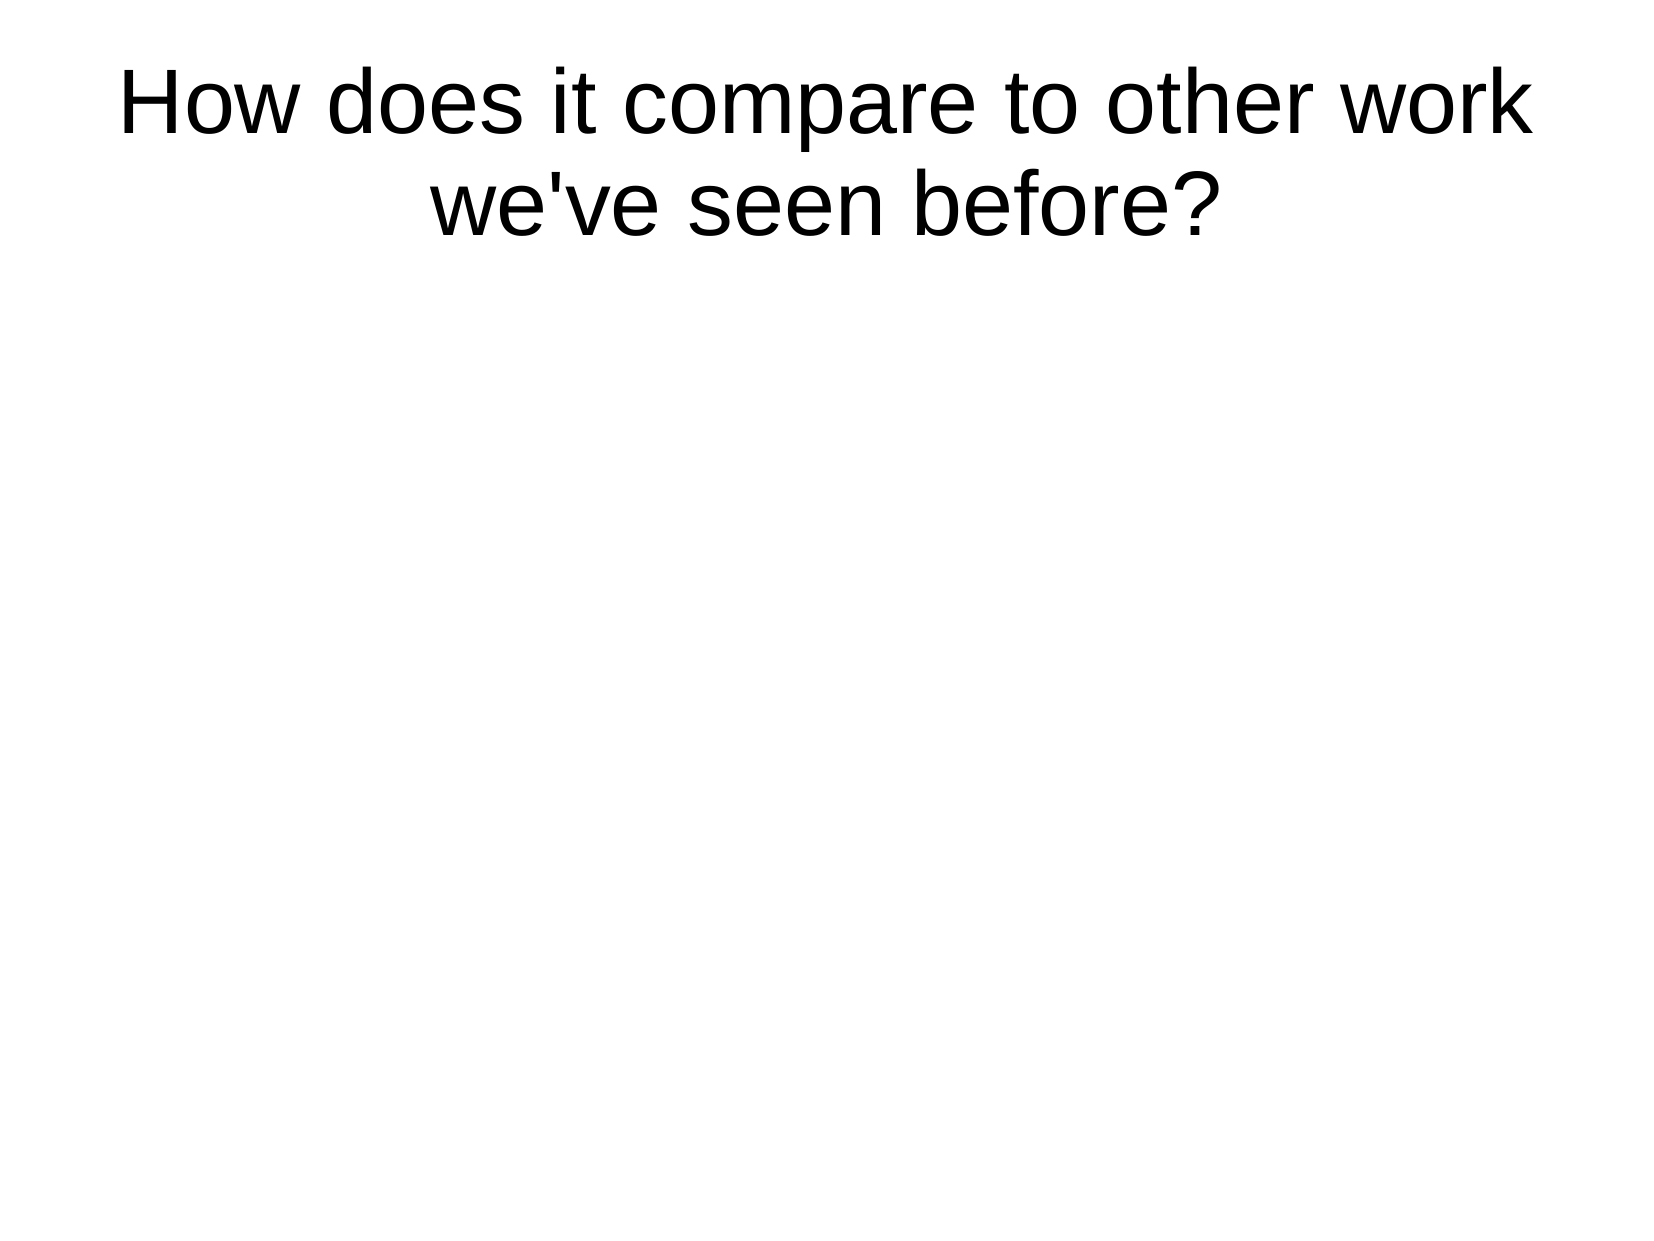

# How does it compare to other work we've seen before?